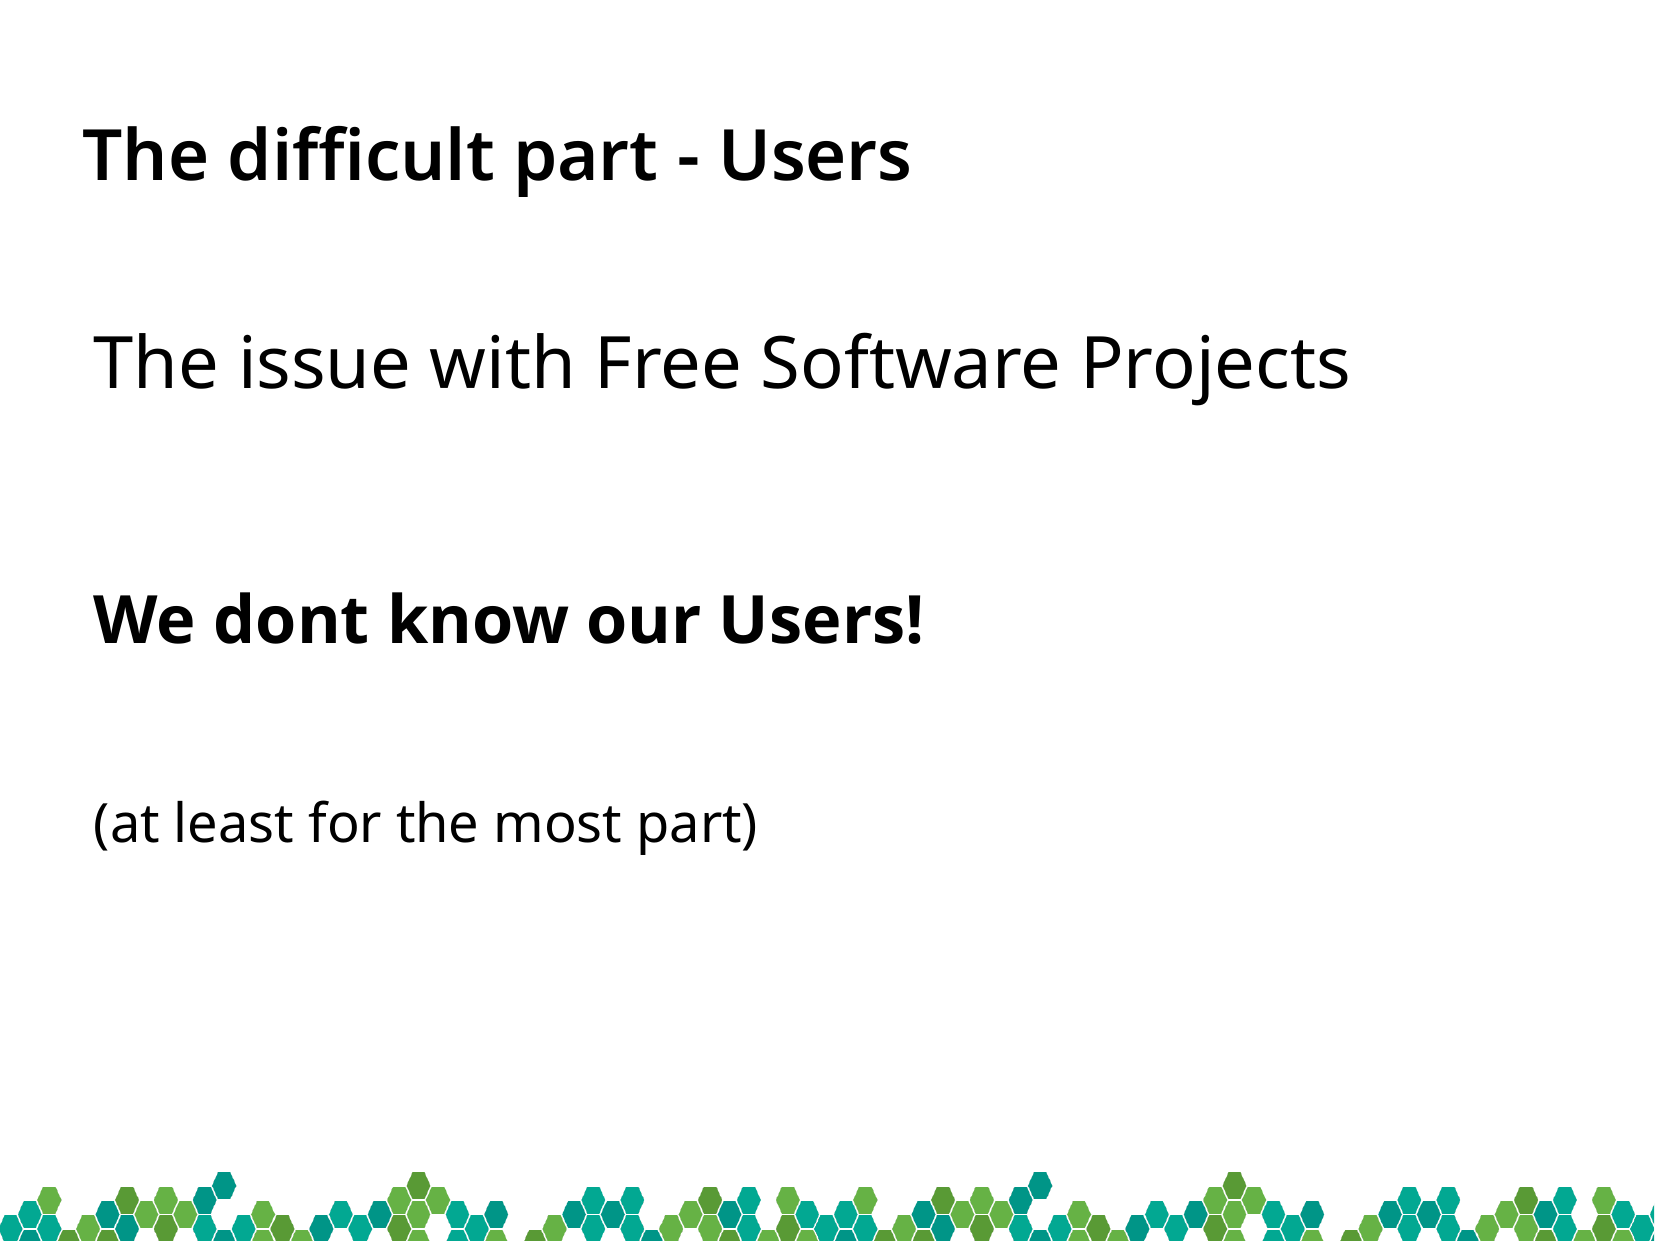

# The difficult part - Users
The issue with Free Software Projects
We dont know our Users!
(at least for the most part)